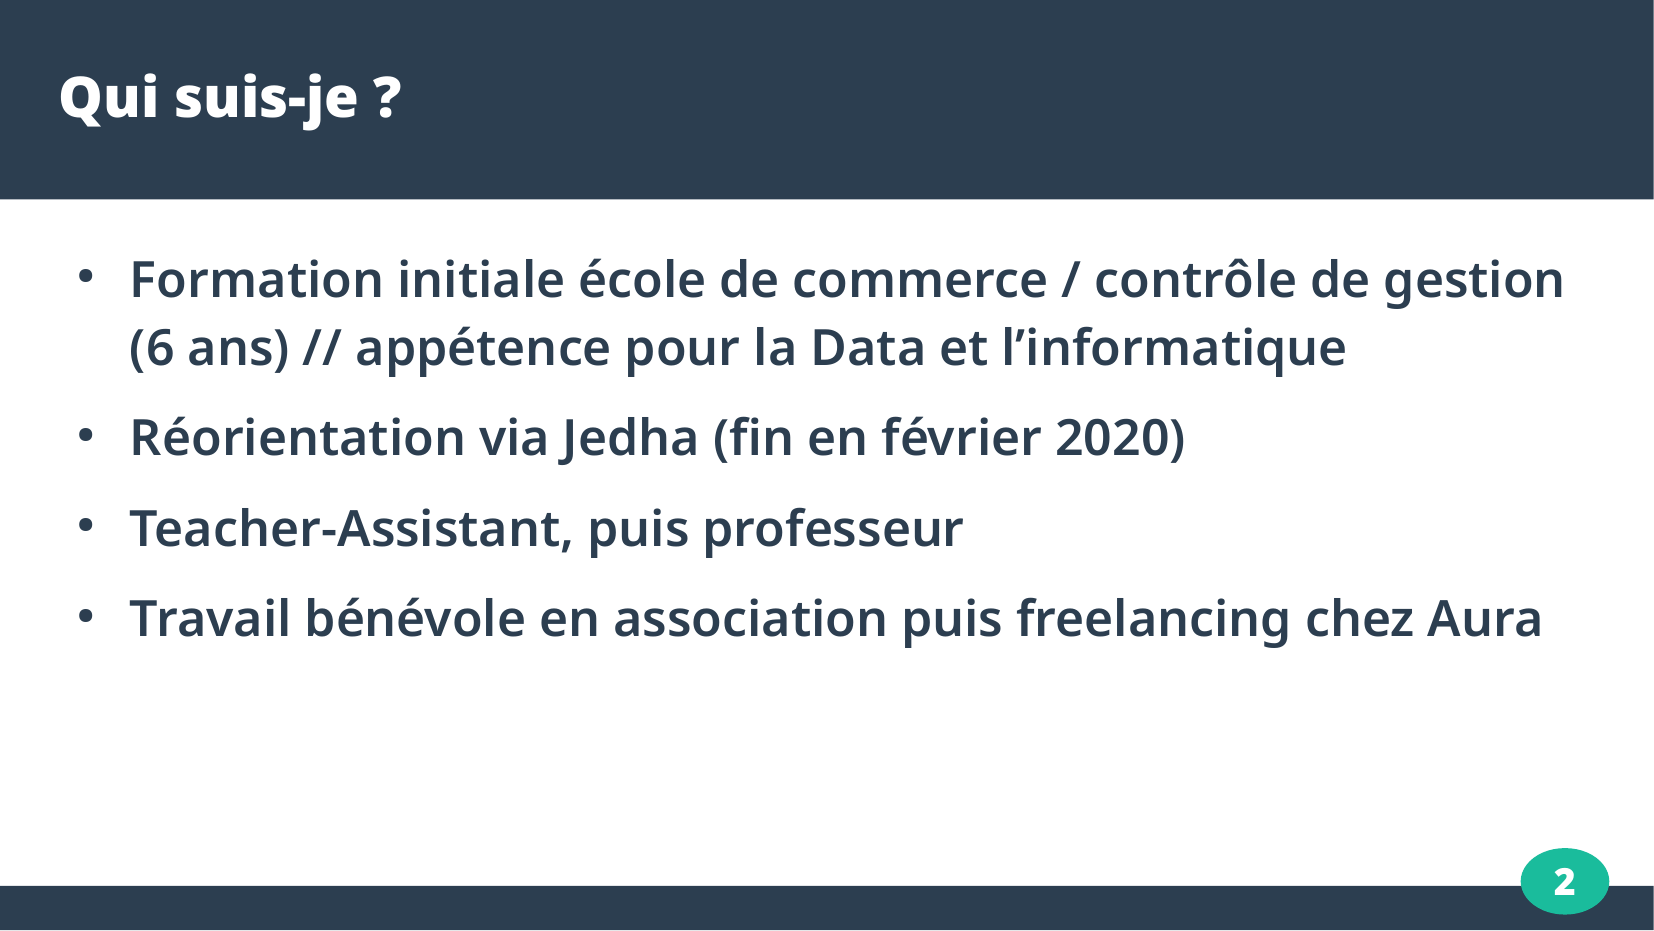

# Qui suis-je ?
Formation initiale école de commerce / contrôle de gestion (6 ans) // appétence pour la Data et l’informatique
Réorientation via Jedha (fin en février 2020)
Teacher-Assistant, puis professeur
Travail bénévole en association puis freelancing chez Aura
2